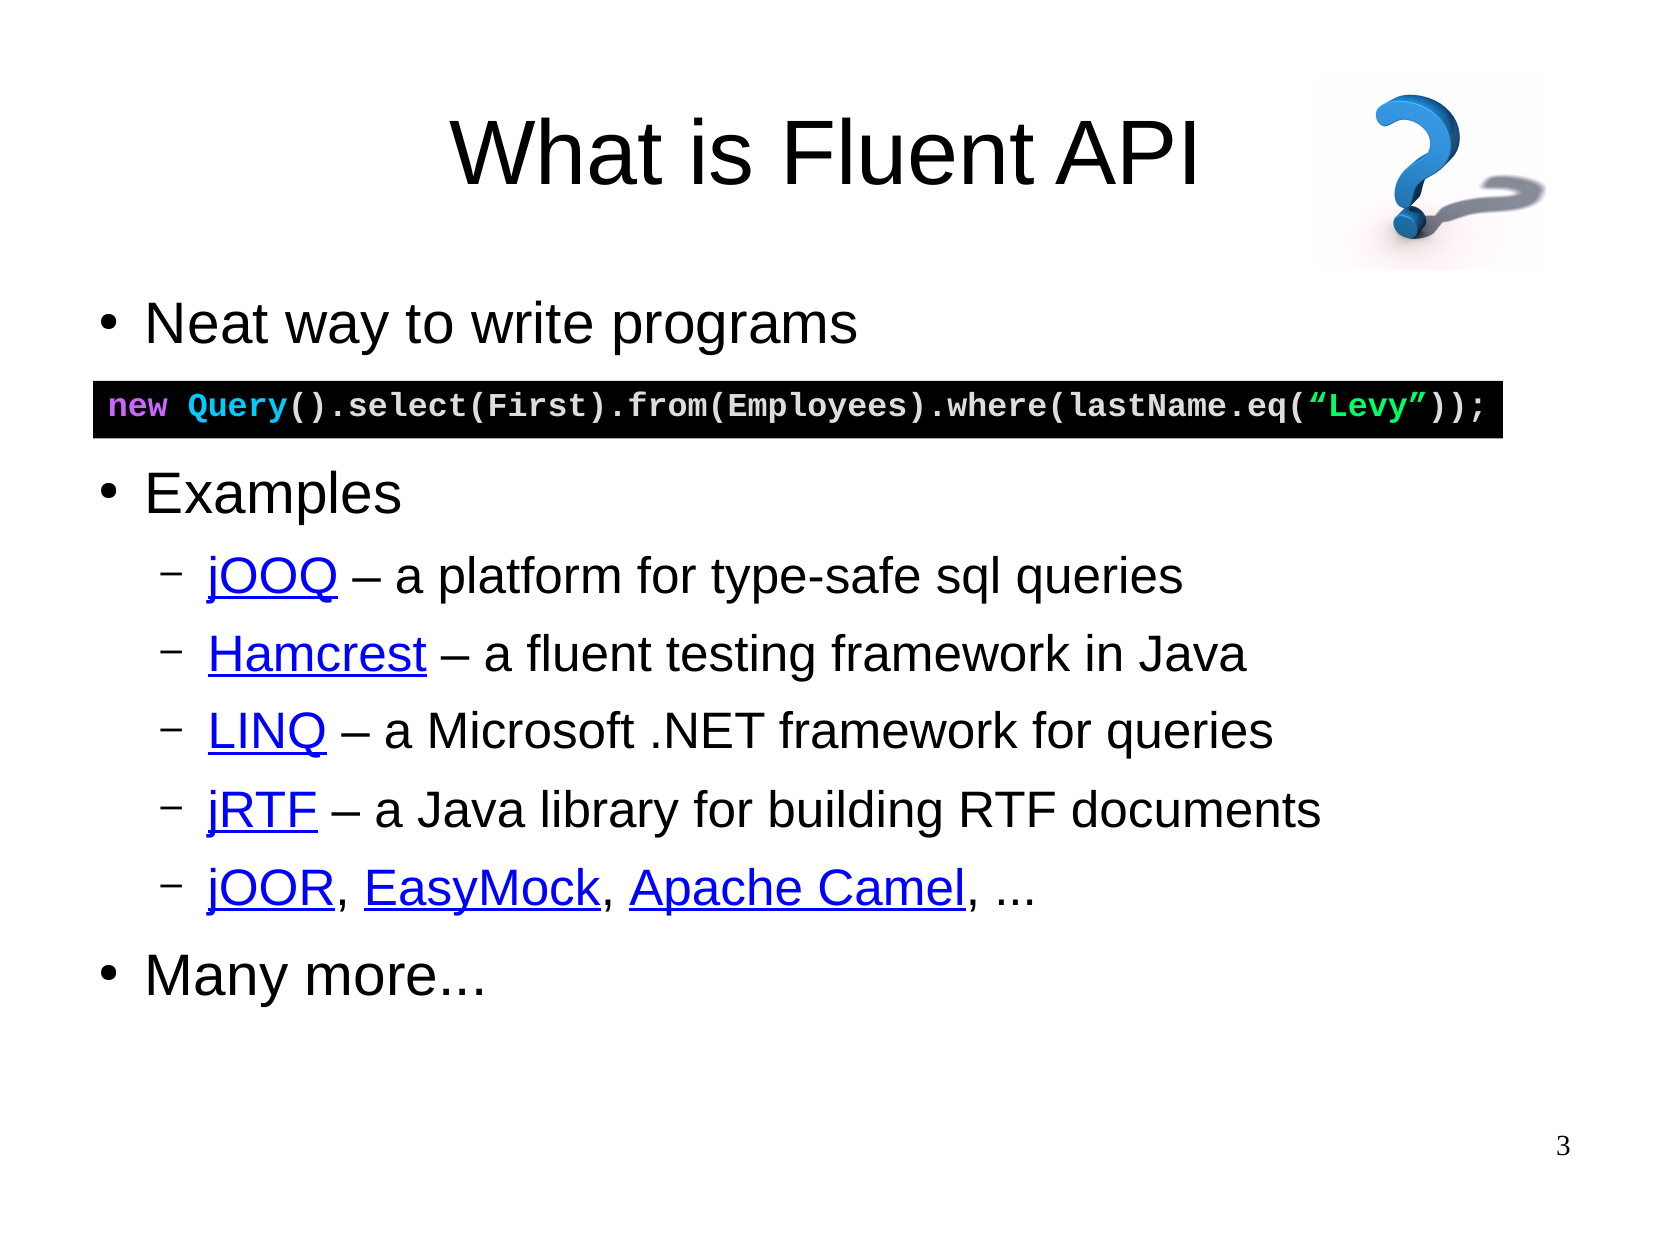

# What is Fluent API
Neat way to write programs
Examples
jOOQ – a platform for type-safe sql queries
Hamcrest – a fluent testing framework in Java
LINQ – a Microsoft .NET framework for queries
jRTF – a Java library for building RTF documents
jOOR, EasyMock, Apache Camel, ...
Many more...
new Query().select(First).from(Employees).where(lastName.eq(“Levy”));
3